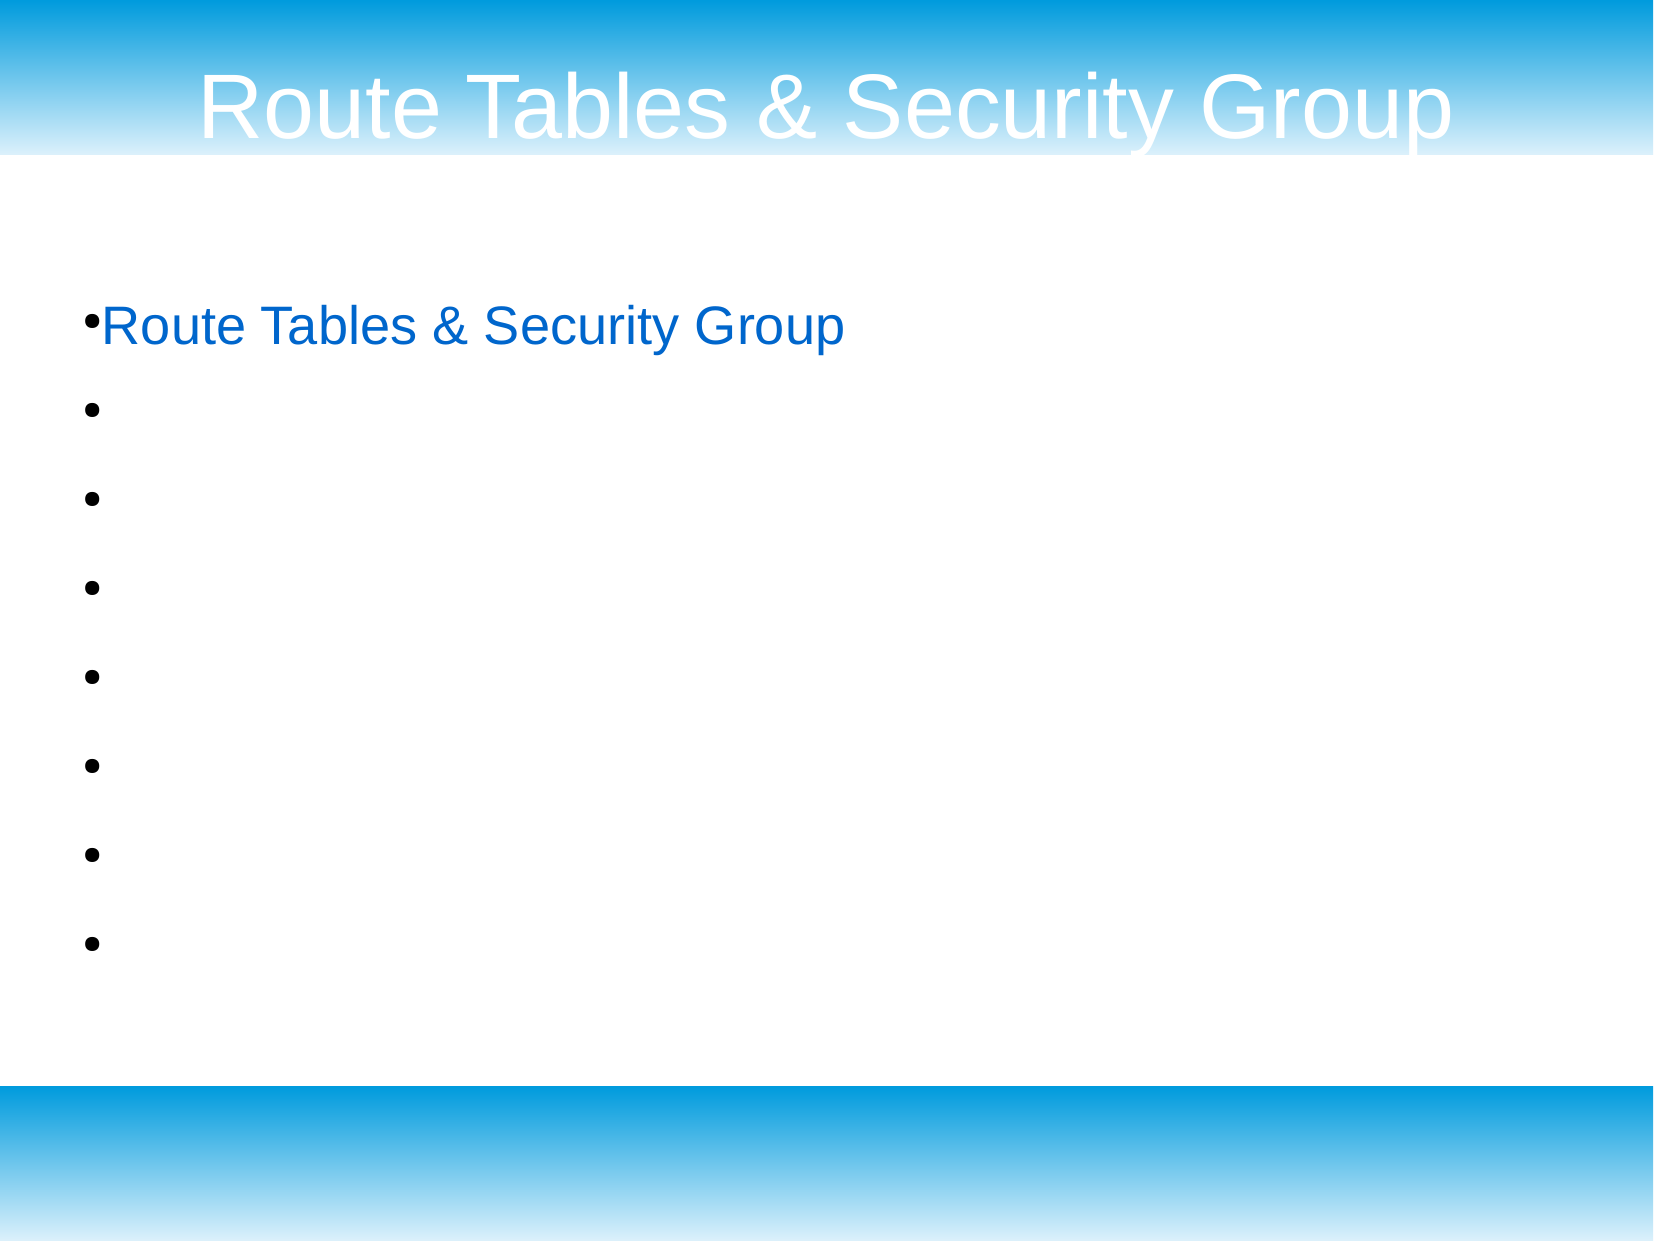

# Route Tables & Security Group
Route Tables & Security Group